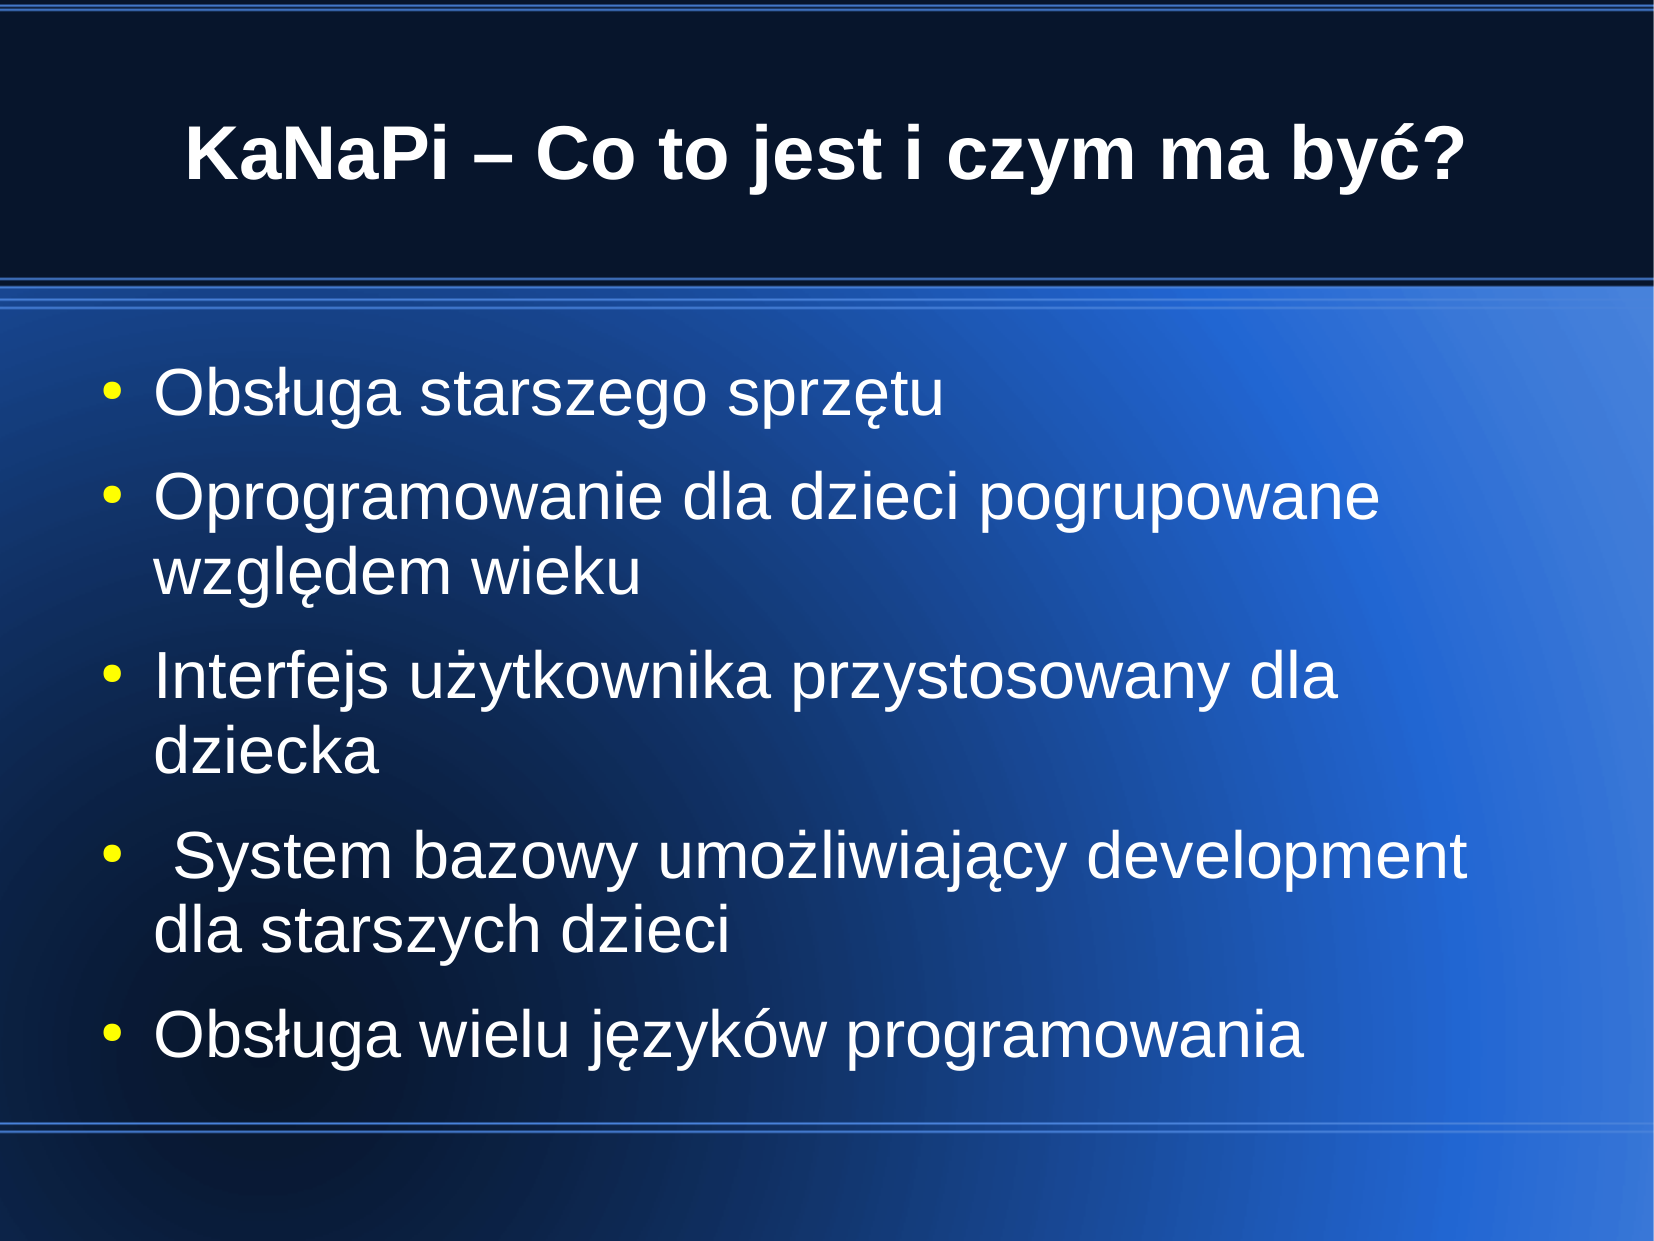

# KaNaPi – Co to jest i czym ma być?
Obsługa starszego sprzętu
Oprogramowanie dla dzieci pogrupowane względem wieku
Interfejs użytkownika przystosowany dla dziecka
 System bazowy umożliwiający development dla starszych dzieci
Obsługa wielu języków programowania